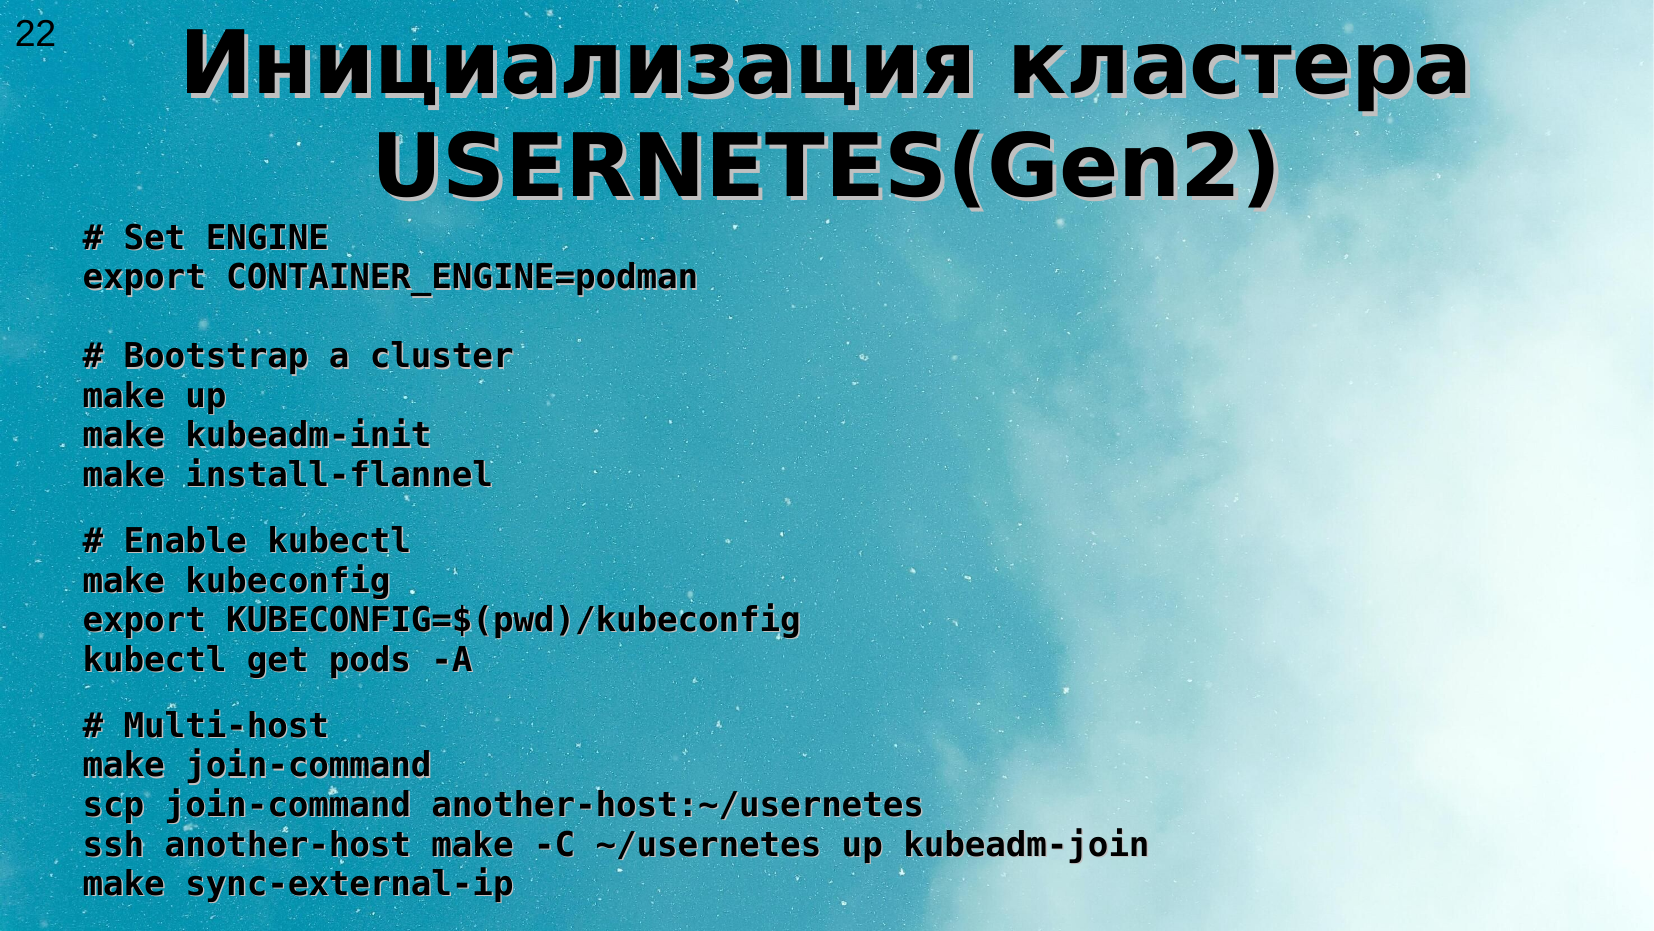

# Инициализация кластера USERNETES(Gen2)
# Set ENGINE export CONTAINER_ENGINE=podman # Bootstrap a cluster make up make kubeadm-init make install-flannel
# Enable kubectl make kubeconfig export KUBECONFIG=$(pwd)/kubeconfig kubectl get pods -A
# Multi-host make join-command scp join-command another-host:~/usernetes ssh another-host make -C ~/usernetes up kubeadm-join make sync-external-ip